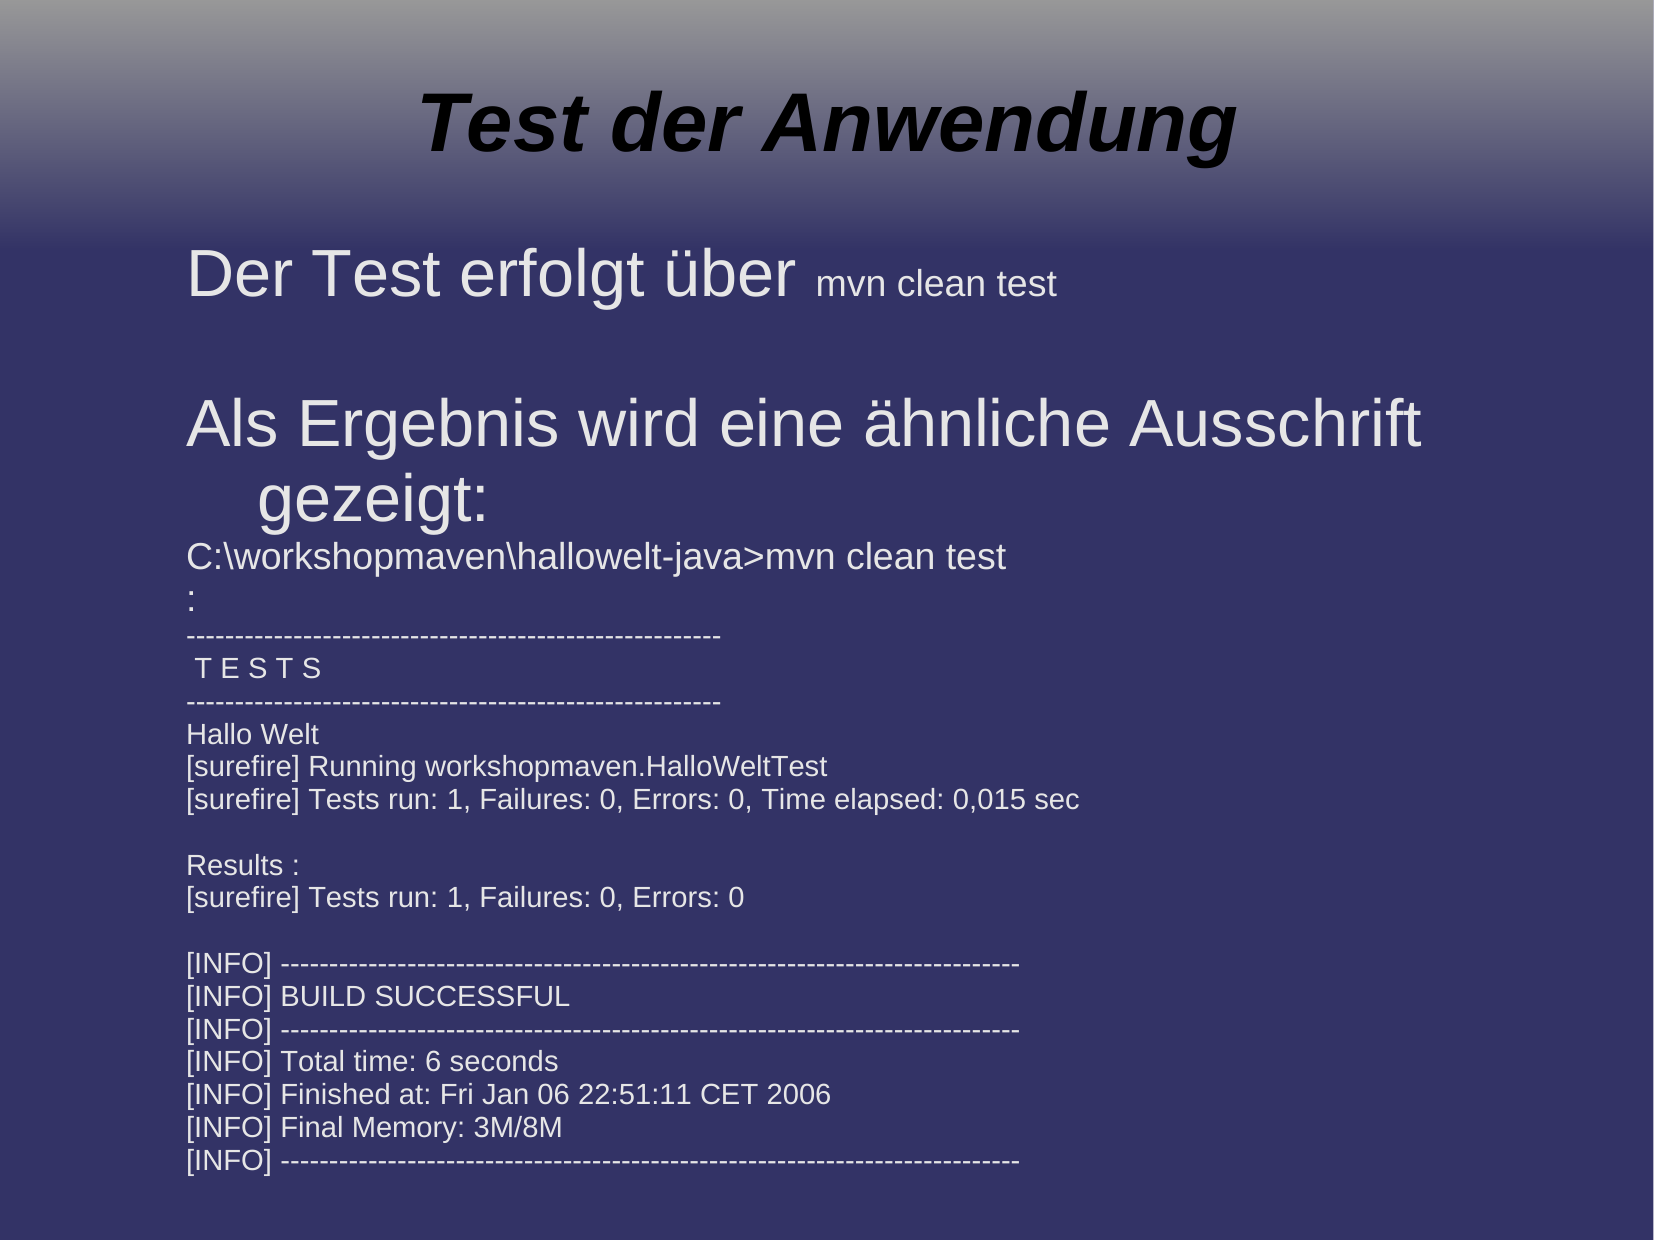

# Test der Anwendung
Der Test erfolgt über mvn clean test
Als Ergebnis wird eine ähnliche Ausschrift gezeigt:
C:\workshopmaven\hallowelt-java>mvn clean test
:
-------------------------------------------------------
 T E S T S
-------------------------------------------------------
Hallo Welt
[surefire] Running workshopmaven.HalloWeltTest
[surefire] Tests run: 1, Failures: 0, Errors: 0, Time elapsed: 0,015 sec
Results :
[surefire] Tests run: 1, Failures: 0, Errors: 0
[INFO] ----------------------------------------------------------------------------
[INFO] BUILD SUCCESSFUL
[INFO] ----------------------------------------------------------------------------
[INFO] Total time: 6 seconds
[INFO] Finished at: Fri Jan 06 22:51:11 CET 2006
[INFO] Final Memory: 3M/8M
[INFO] ----------------------------------------------------------------------------